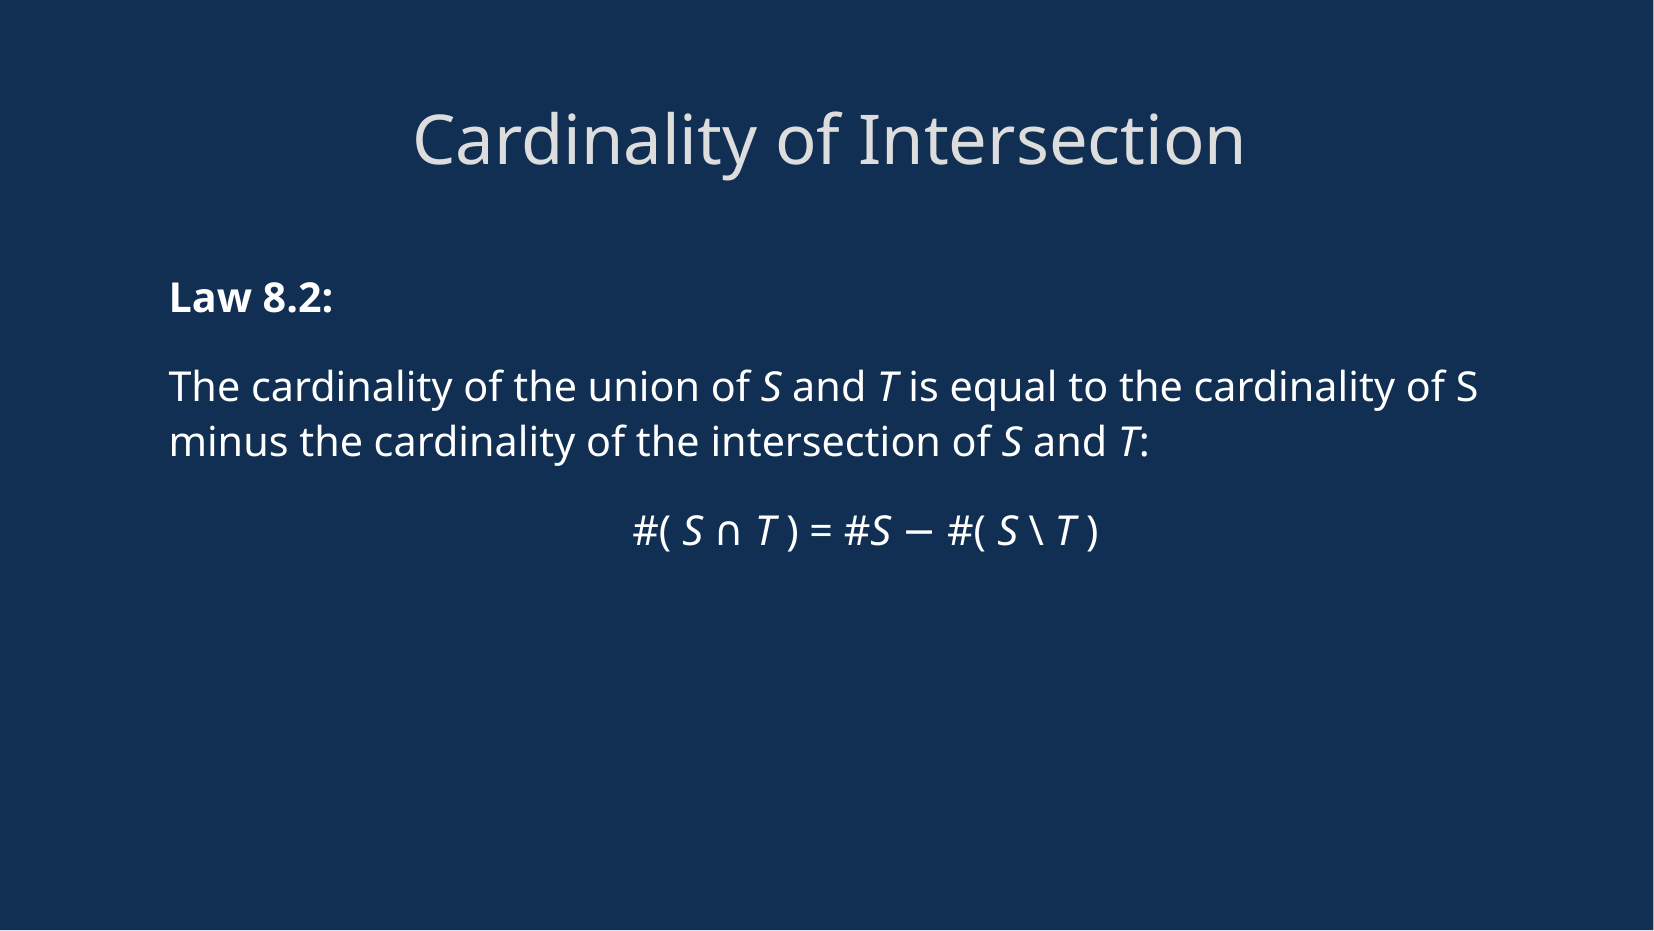

# Cardinality of Intersection
Law 8.2:
The cardinality of the union of S and T is equal to the cardinality of S minus the cardinality of the intersection of S and T:
#( S ∩ T ) = #S − #( S \ T )